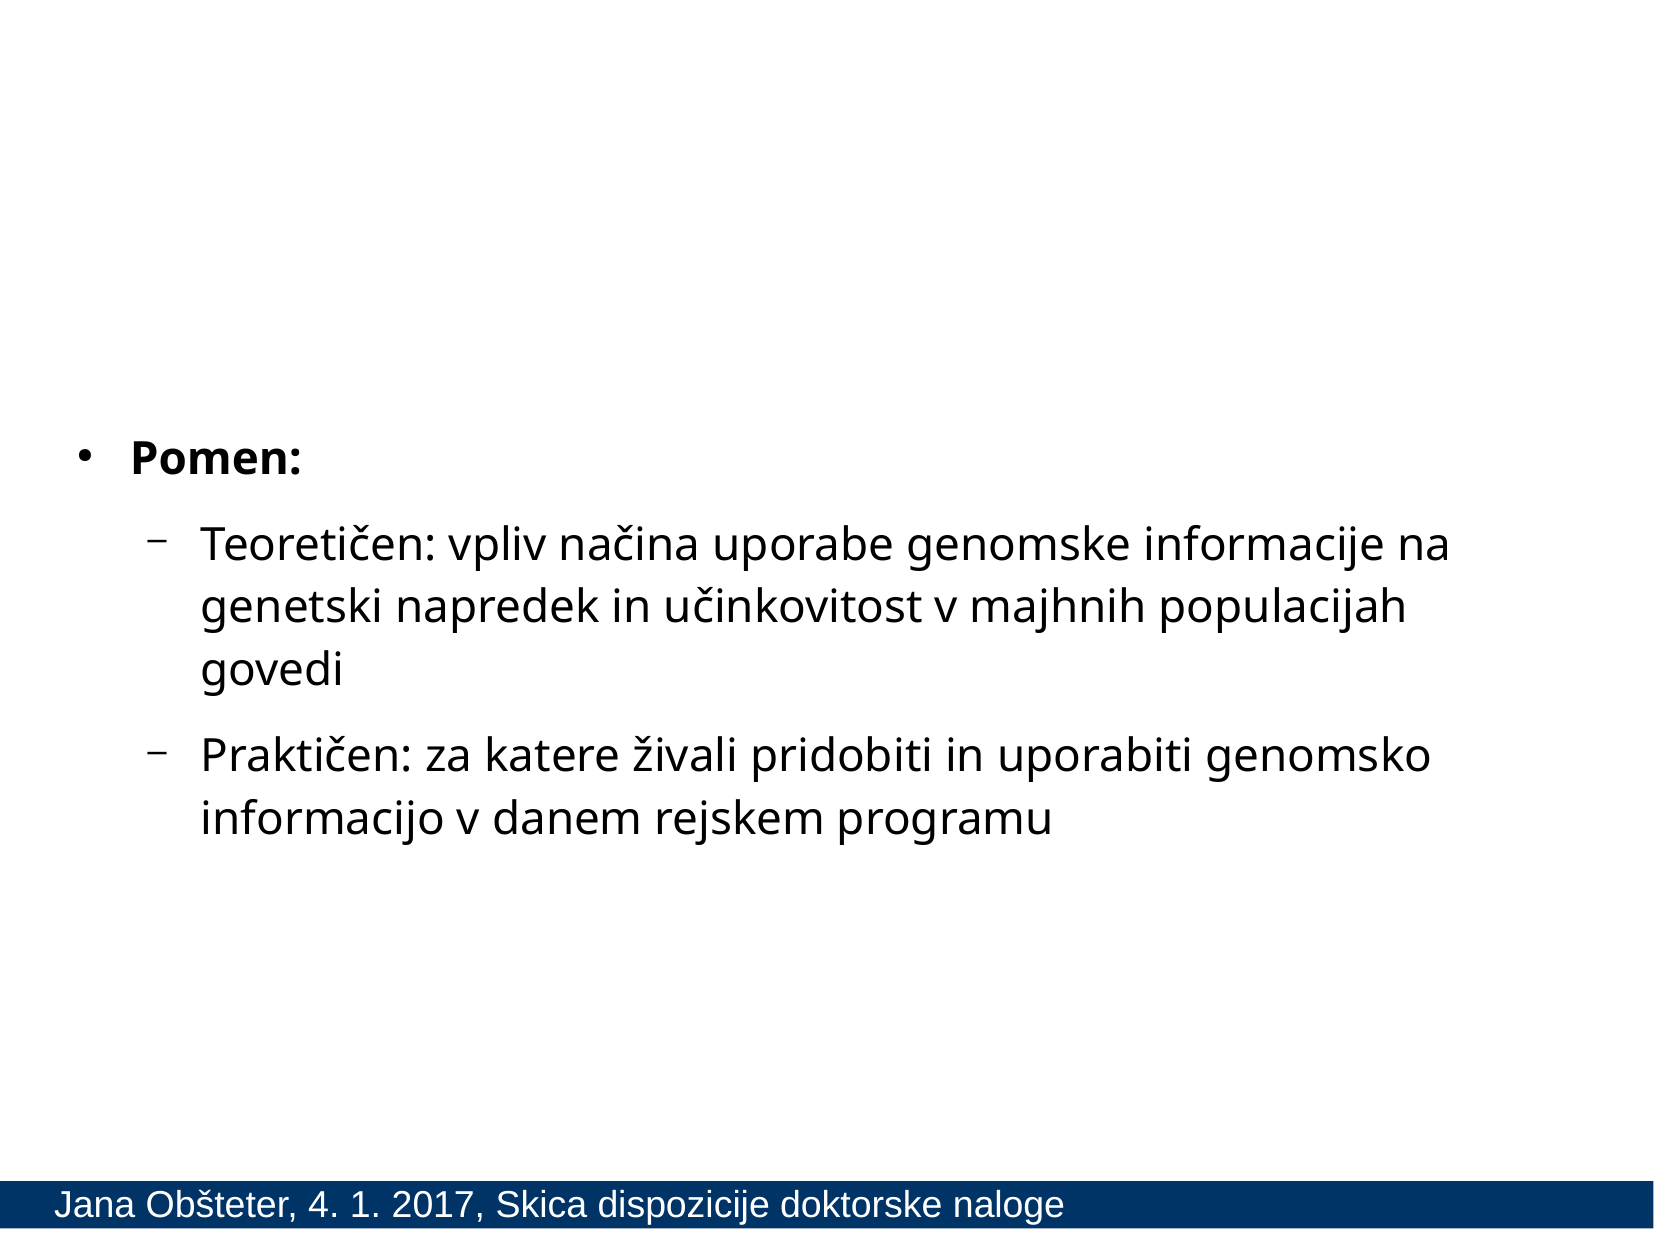

# Pomen:
Teoretičen: vpliv načina uporabe genomske informacije na genetski napredek in učinkovitost v majhnih populacijah govedi
Praktičen: za katere živali pridobiti in uporabiti genomsko informacijo v danem rejskem programu
 Jana Obšteter, 4. 1. 2017, Skica dispozicije doktorske naloge